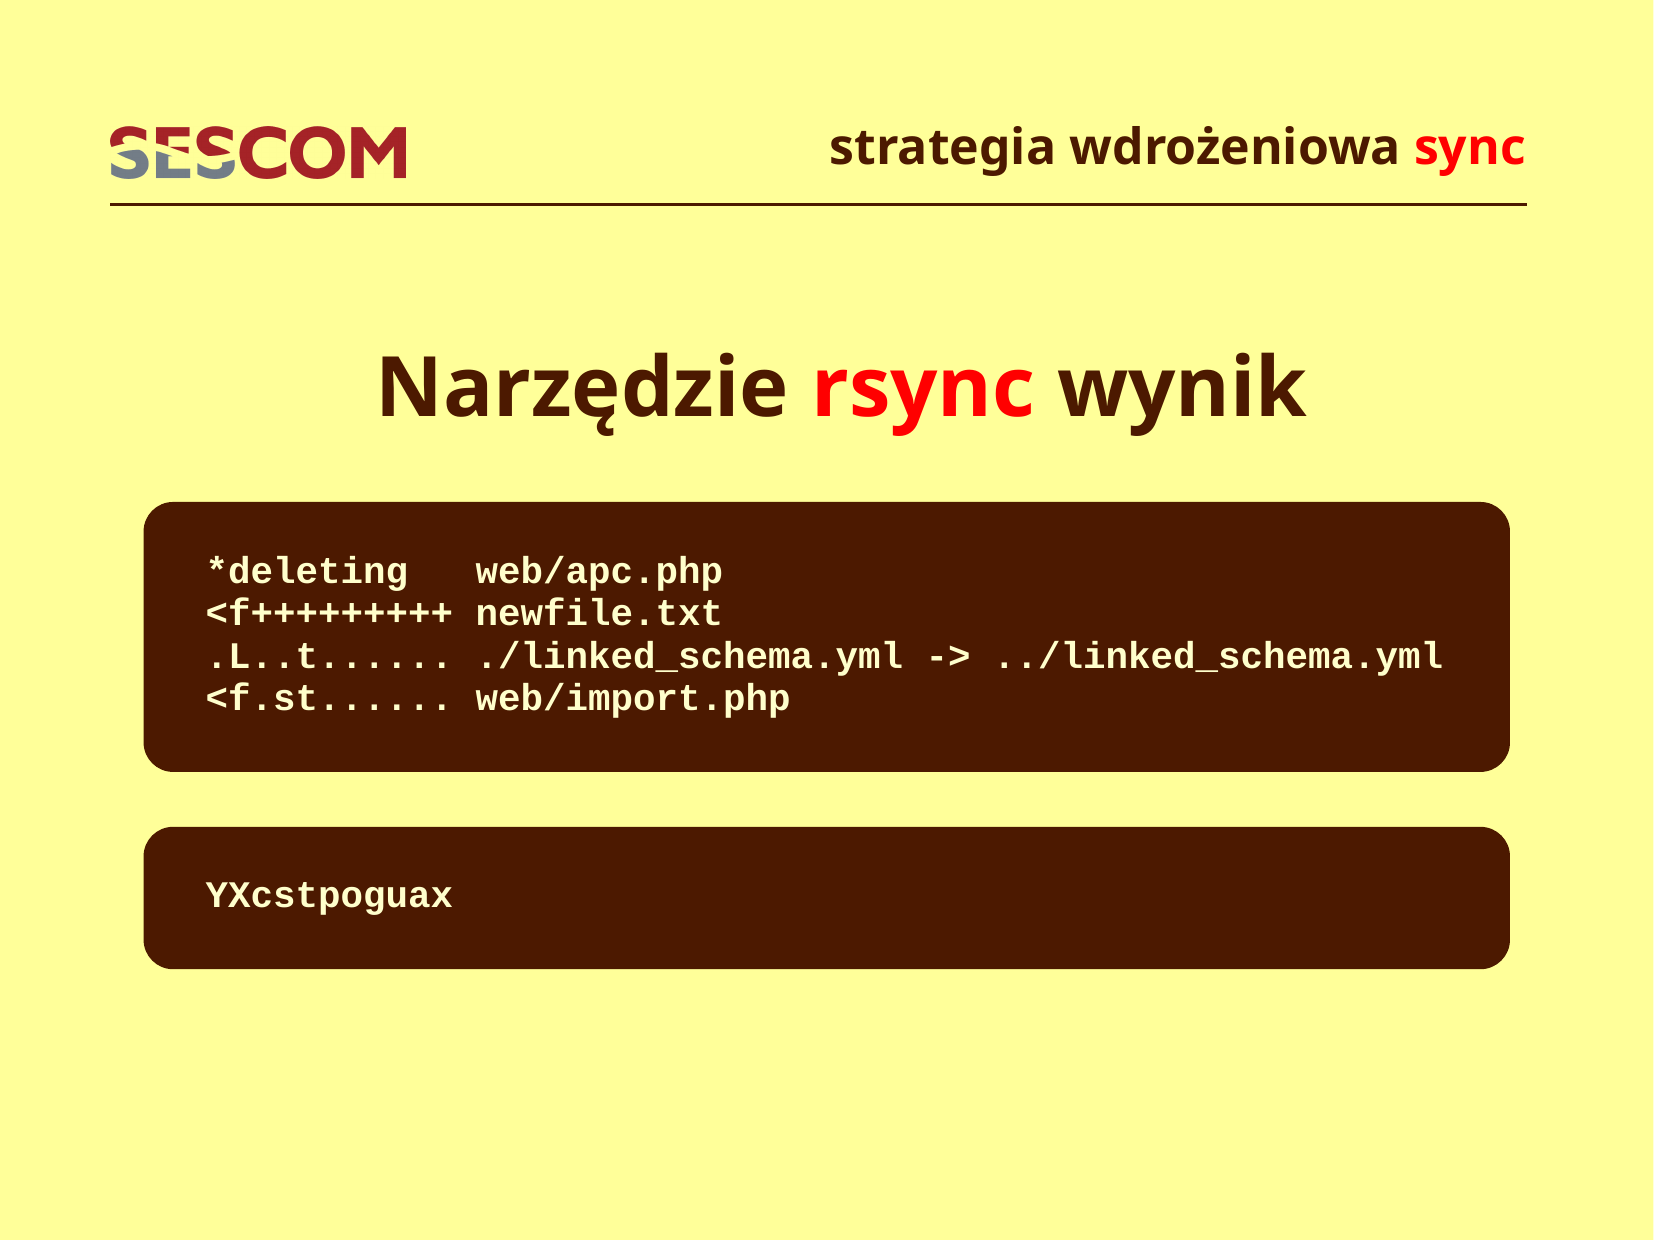

strategia wdrożeniowa sync
Narzędzie rsync wynik
*deleting web/apc.php
<f+++++++++ newfile.txt
.L..t...... ./linked_schema.yml -> ../linked_schema.yml
<f.st...... web/import.php
YXcstpoguax